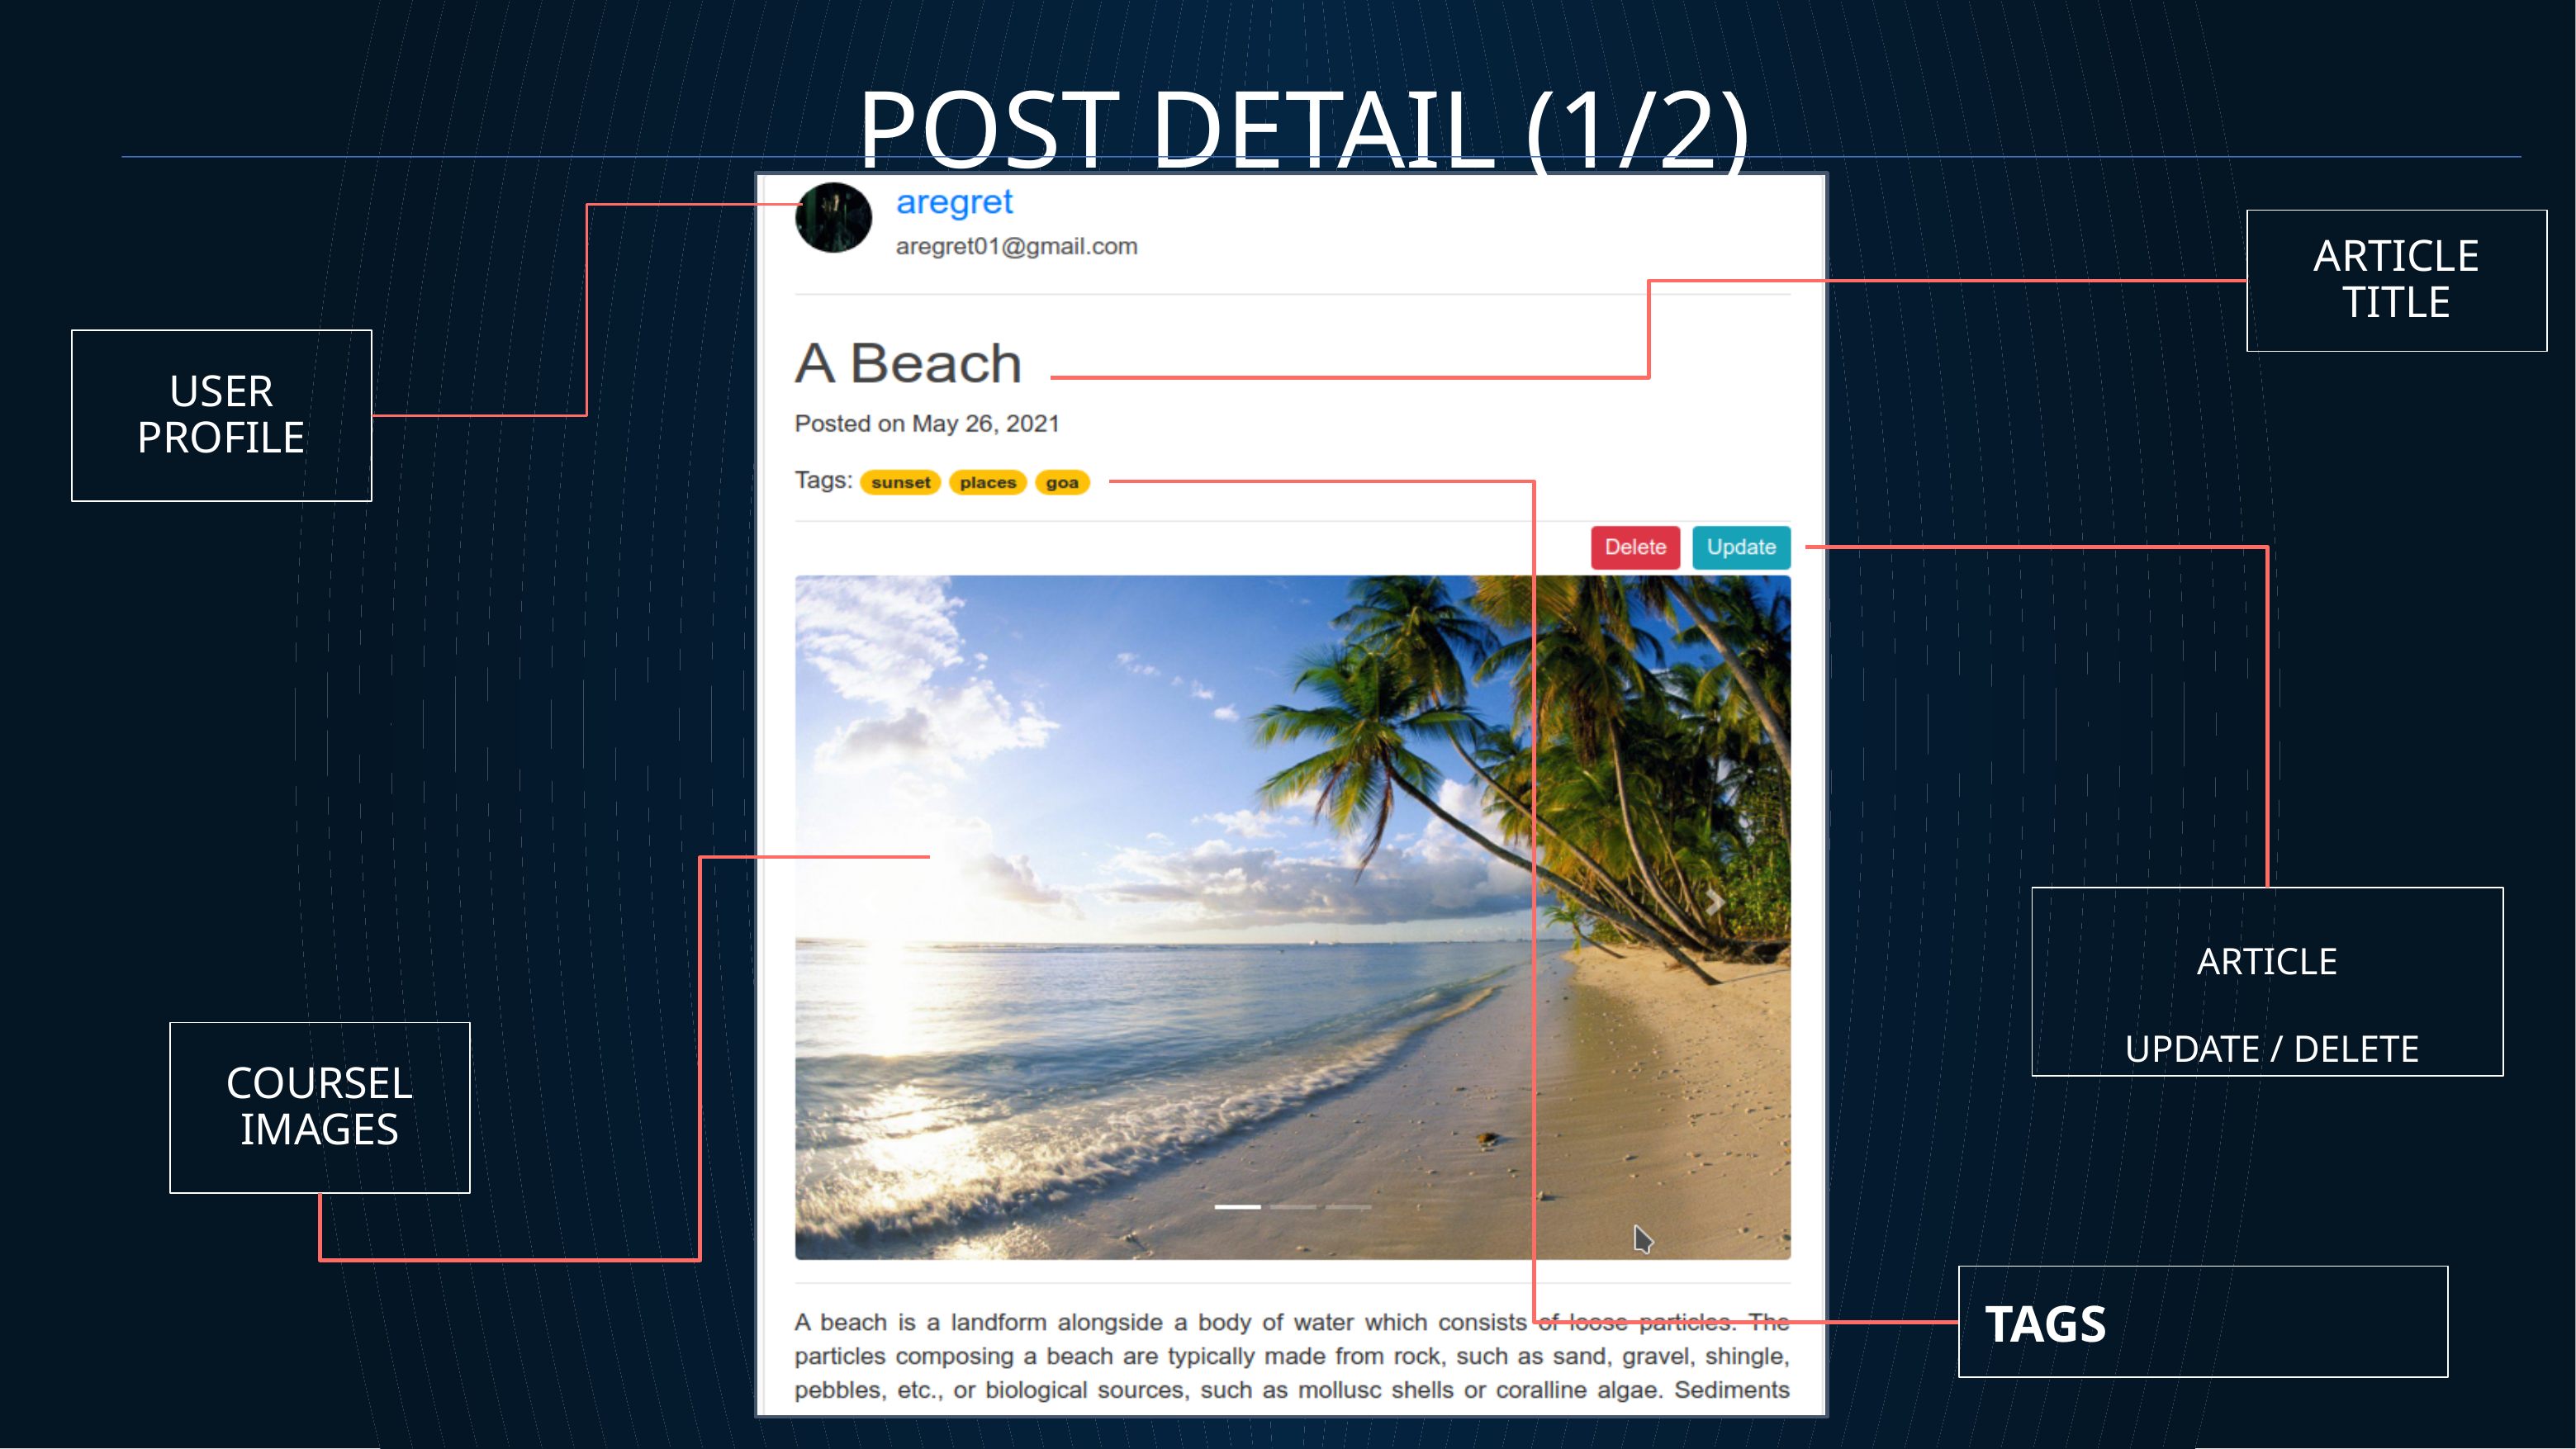

# POST DETAIL (1/2)
ARTICLE TITLE
USER PROFILE
ARTICLE
 UPDATE / DELETE
COURSEL IMAGES
TAGS